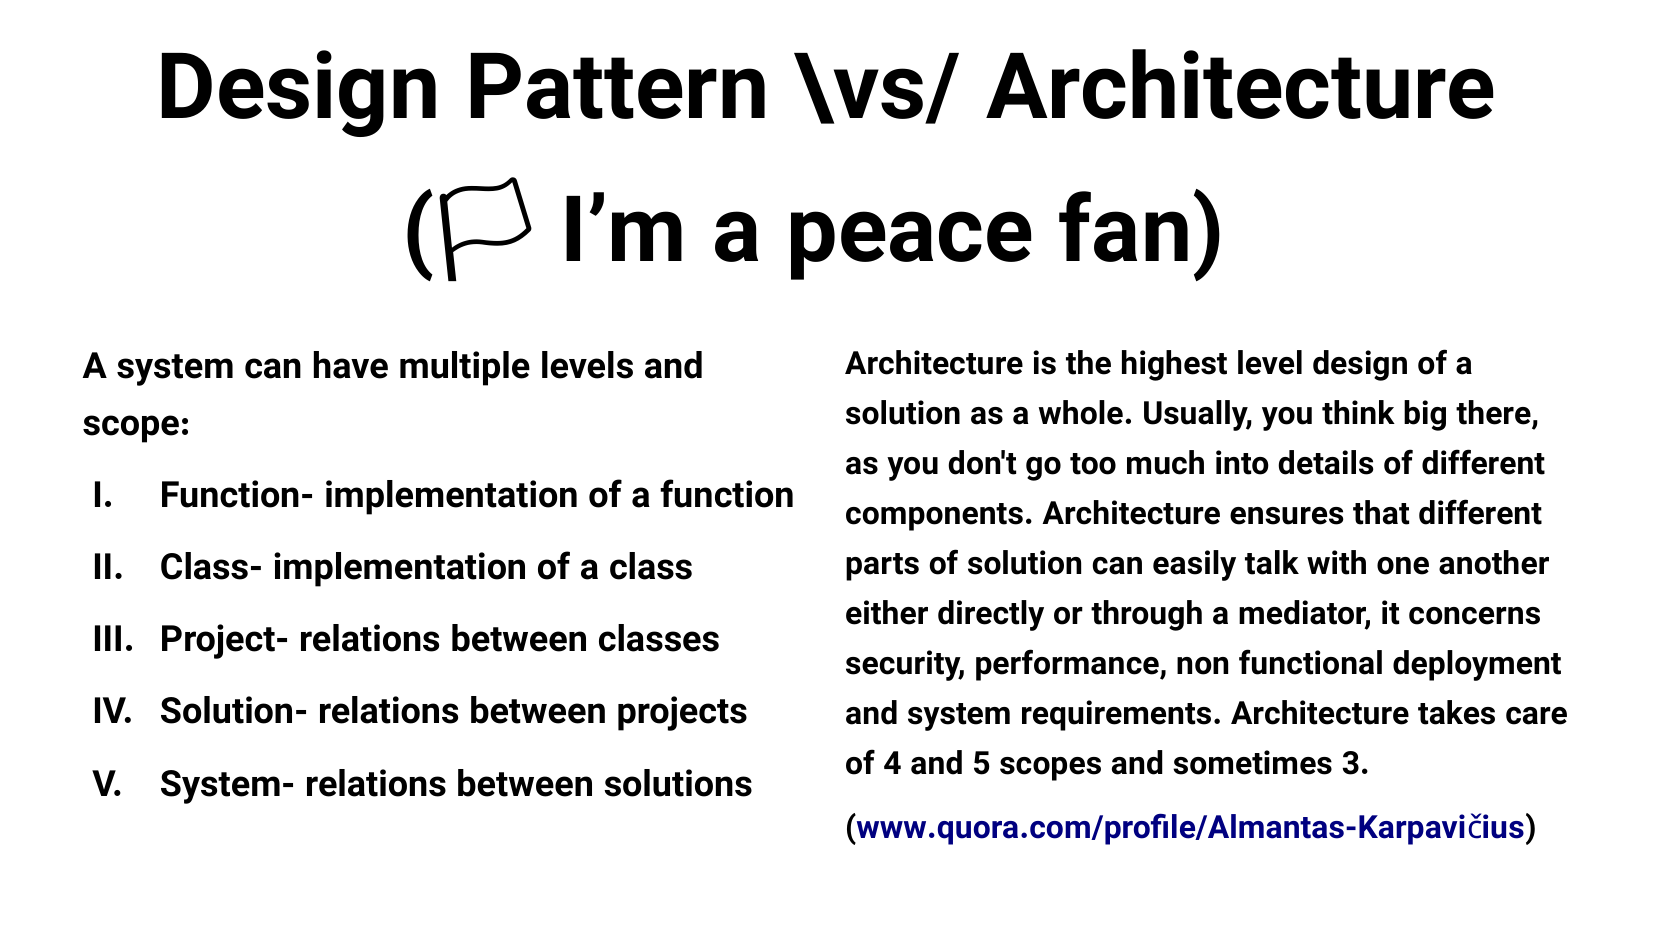

# Design Pattern \vs/ Architecture (🏳 I’m a peace fan)
A system can have multiple levels and scope:
 Function- implementation of a function
 Class- implementation of a class
 Project- relations between classes
 Solution- relations between projects
 System- relations between solutions
Architecture is the highest level design of a solution as a whole. Usually, you think big there, as you don't go too much into details of different components. Architecture ensures that different parts of solution can easily talk with one another either directly or through a mediator, it concerns security, performance, non functional deployment and system requirements. Architecture takes care of 4 and 5 scopes and sometimes 3.
(www.quora.com/profile/Almantas-Karpavičius)